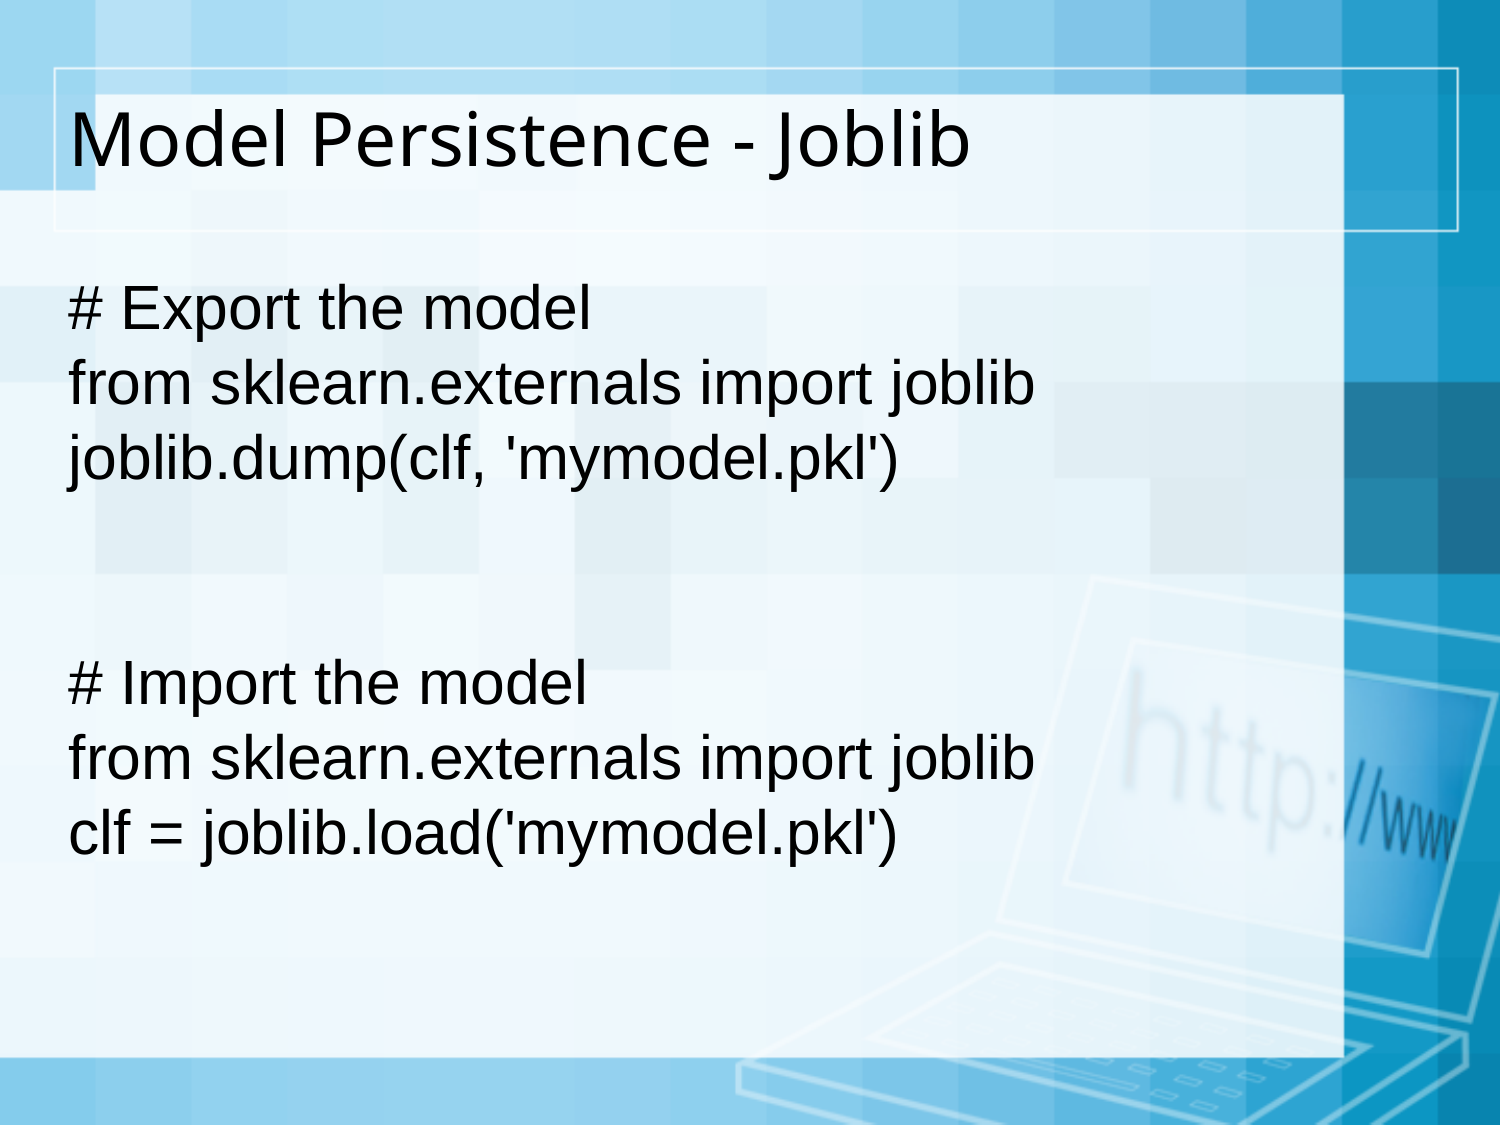

# Model Persistence - Joblib
# Export the model
from sklearn.externals import joblib
joblib.dump(clf, 'mymodel.pkl')
# Import the model
from sklearn.externals import joblib
clf = joblib.load('mymodel.pkl')